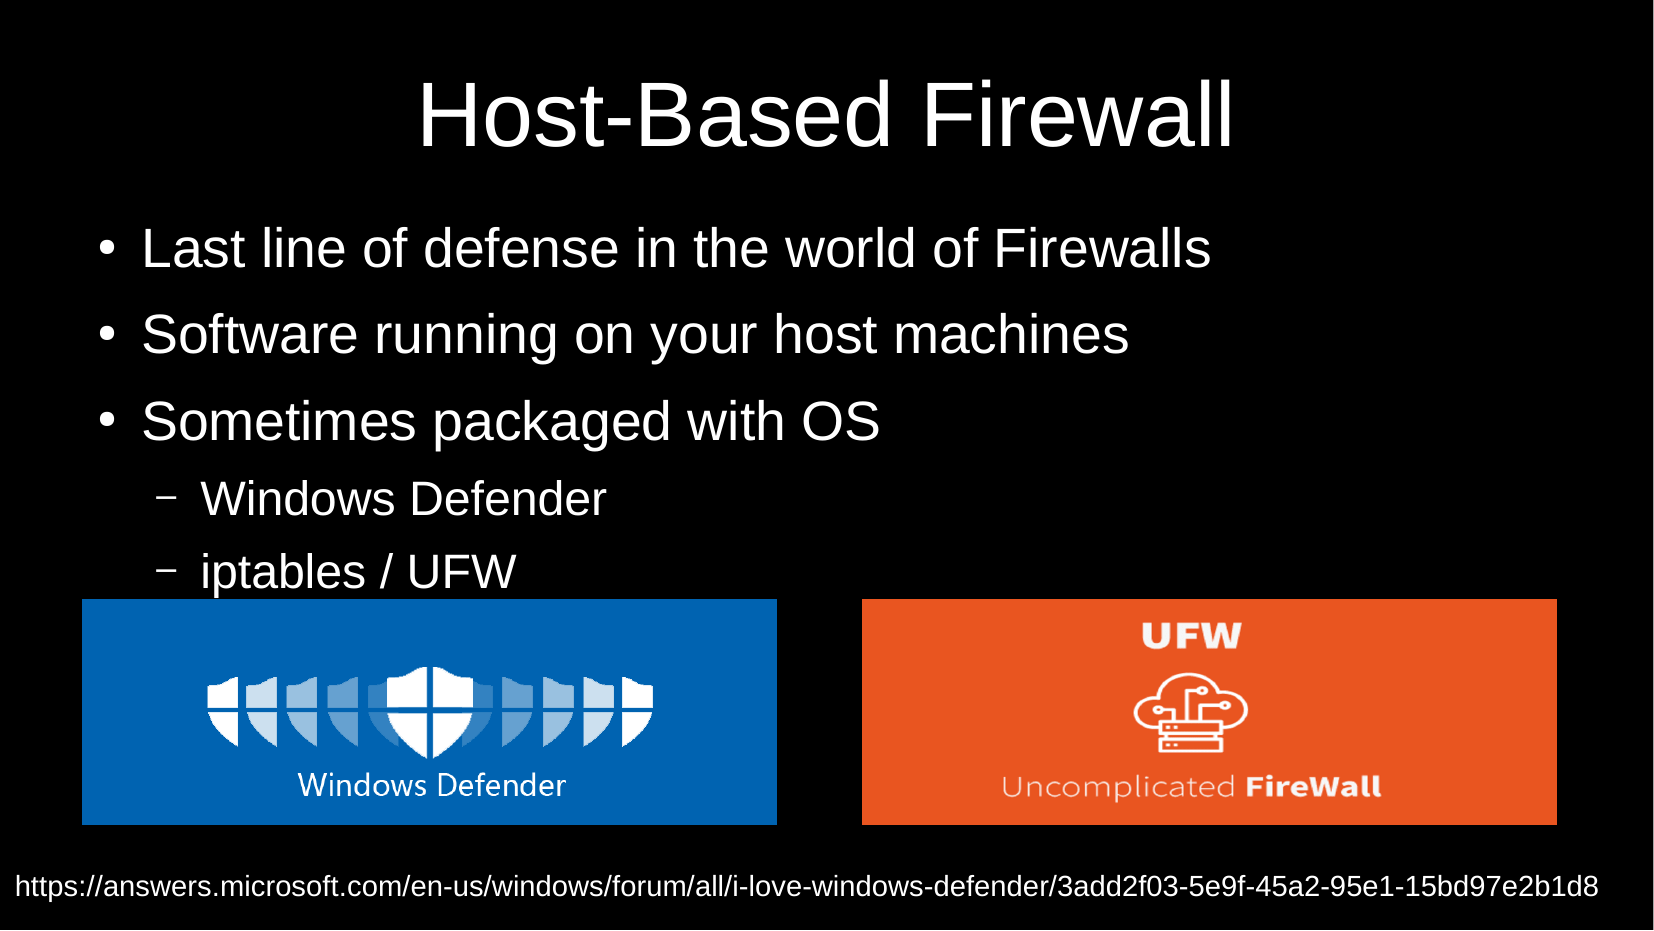

# Host-Based Firewall
Last line of defense in the world of Firewalls
Software running on your host machines
Sometimes packaged with OS
Windows Defender
iptables / UFW
https://answers.microsoft.com/en-us/windows/forum/all/i-love-windows-defender/3add2f03-5e9f-45a2-95e1-15bd97e2b1d8